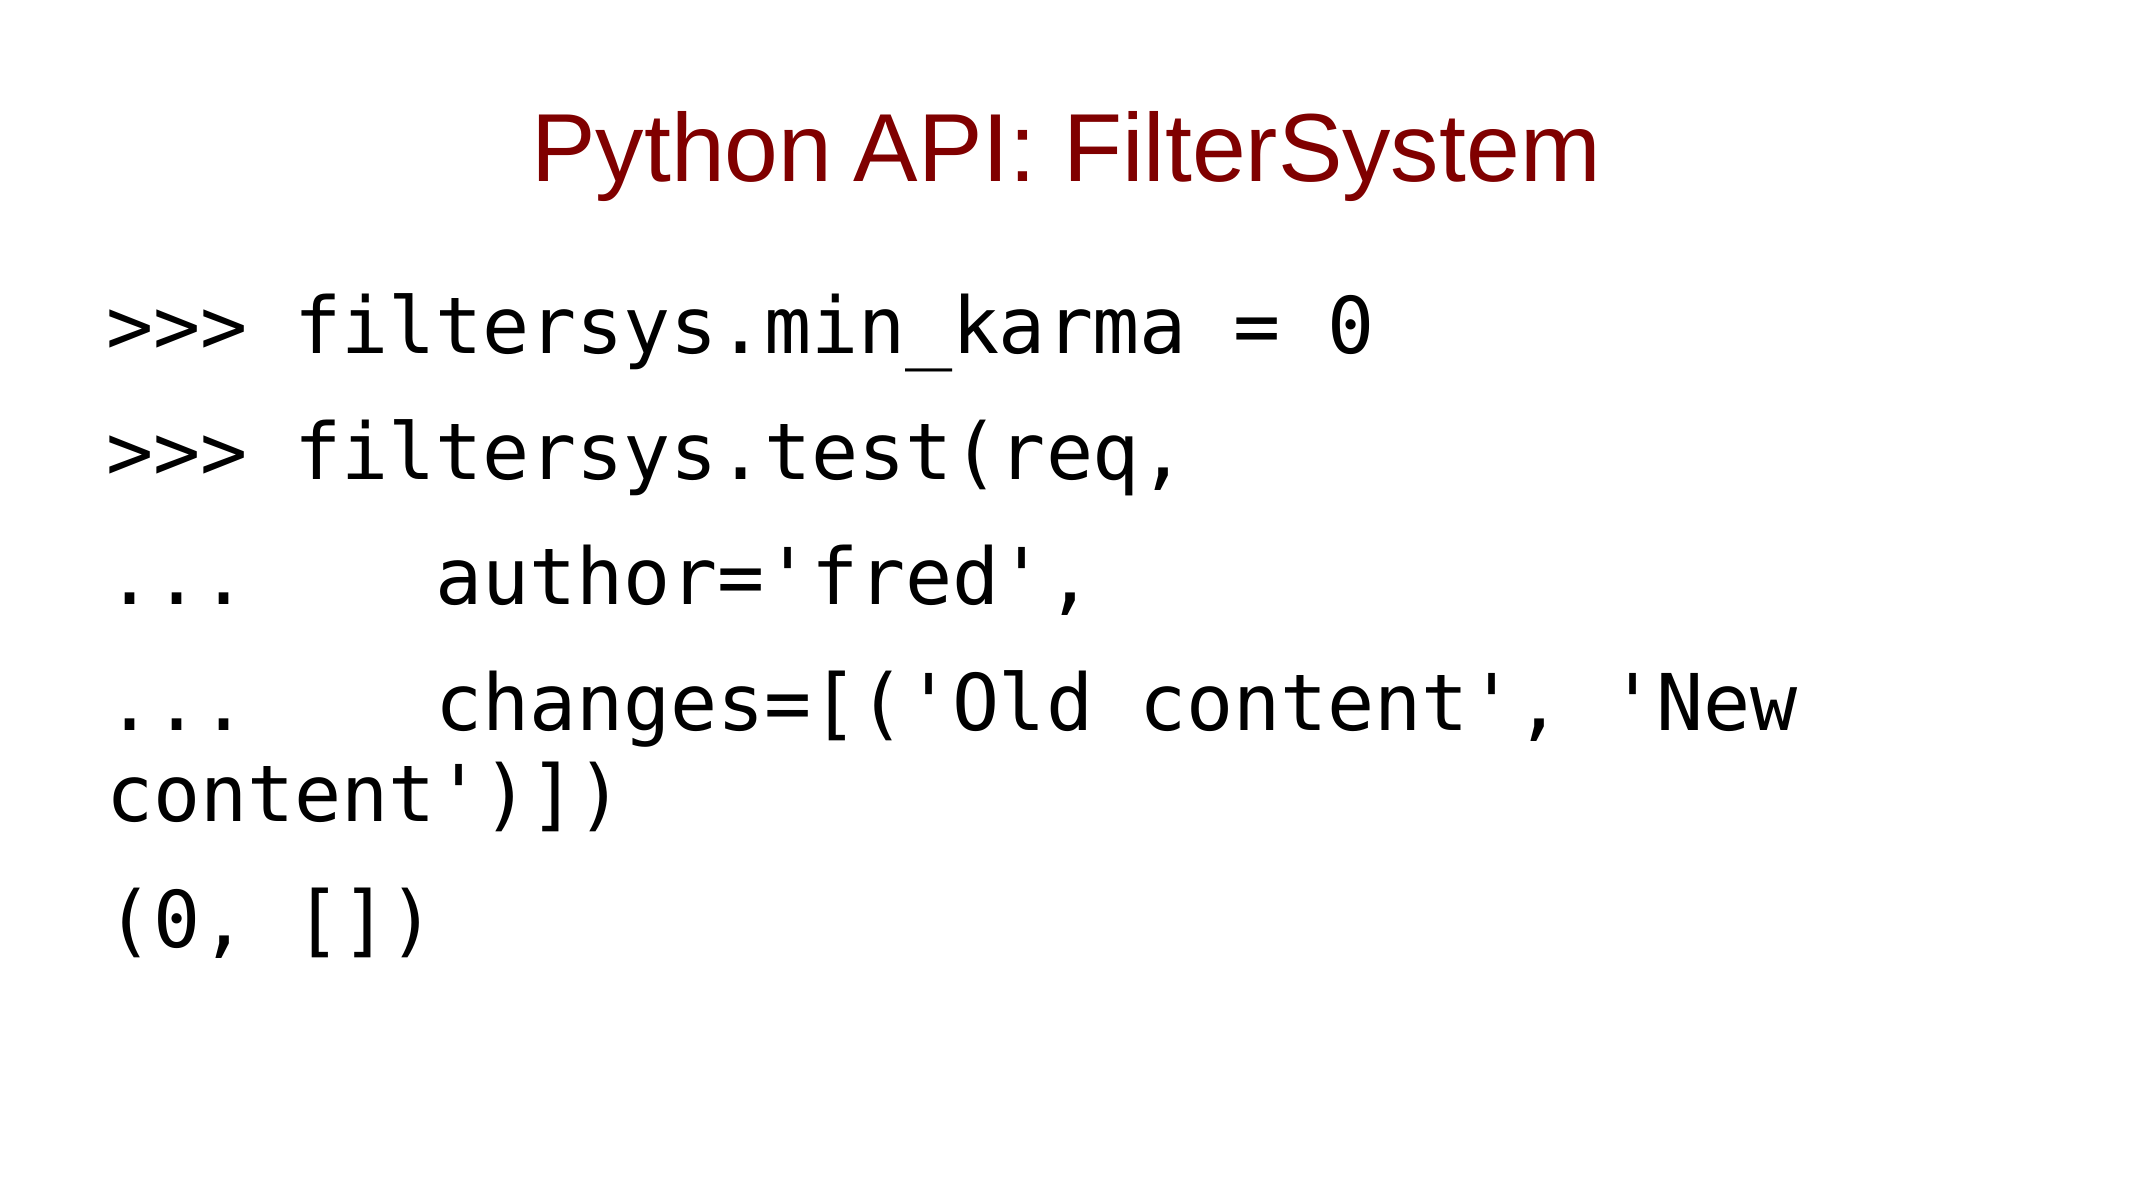

# Python API: FilterSystem
>>> filtersys.min_karma = 0
>>> filtersys.test(req,
... author='fred',
... changes=[('Old content', 'New content')])
(0, [])